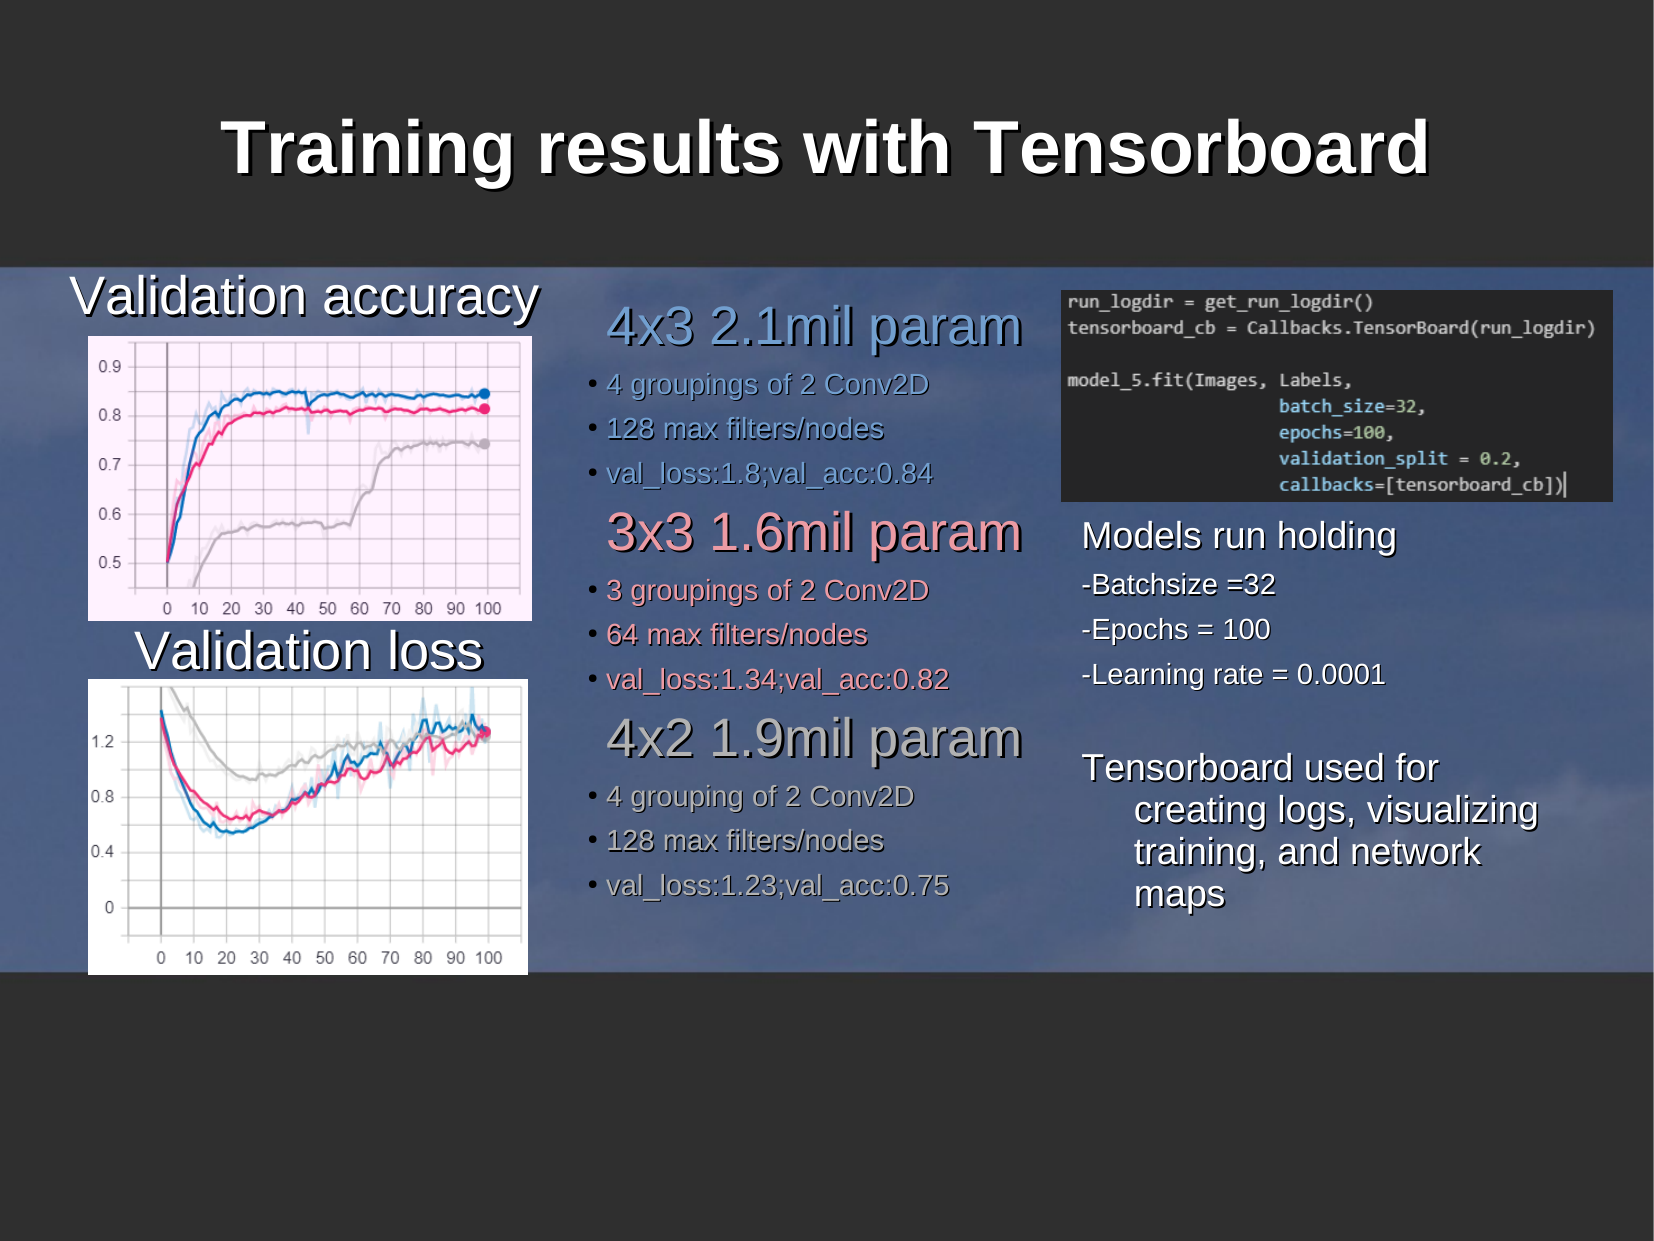

# Training results with Tensorboard
Validation accuracy
4x3 2.1mil param
4 groupings of 2 Conv2D
128 max filters/nodes
val_loss:1.8;val_acc:0.84
3x3 1.6mil param
3 groupings of 2 Conv2D
64 max filters/nodes
val_loss:1.34;val_acc:0.82
4x2 1.9mil param
4 grouping of 2 Conv2D
128 max filters/nodes
val_loss:1.23;val_acc:0.75
Models run holding
-Batchsize =32
-Epochs = 100
-Learning rate = 0.0001
Tensorboard used for creating logs, visualizing training, and network maps
Validation loss